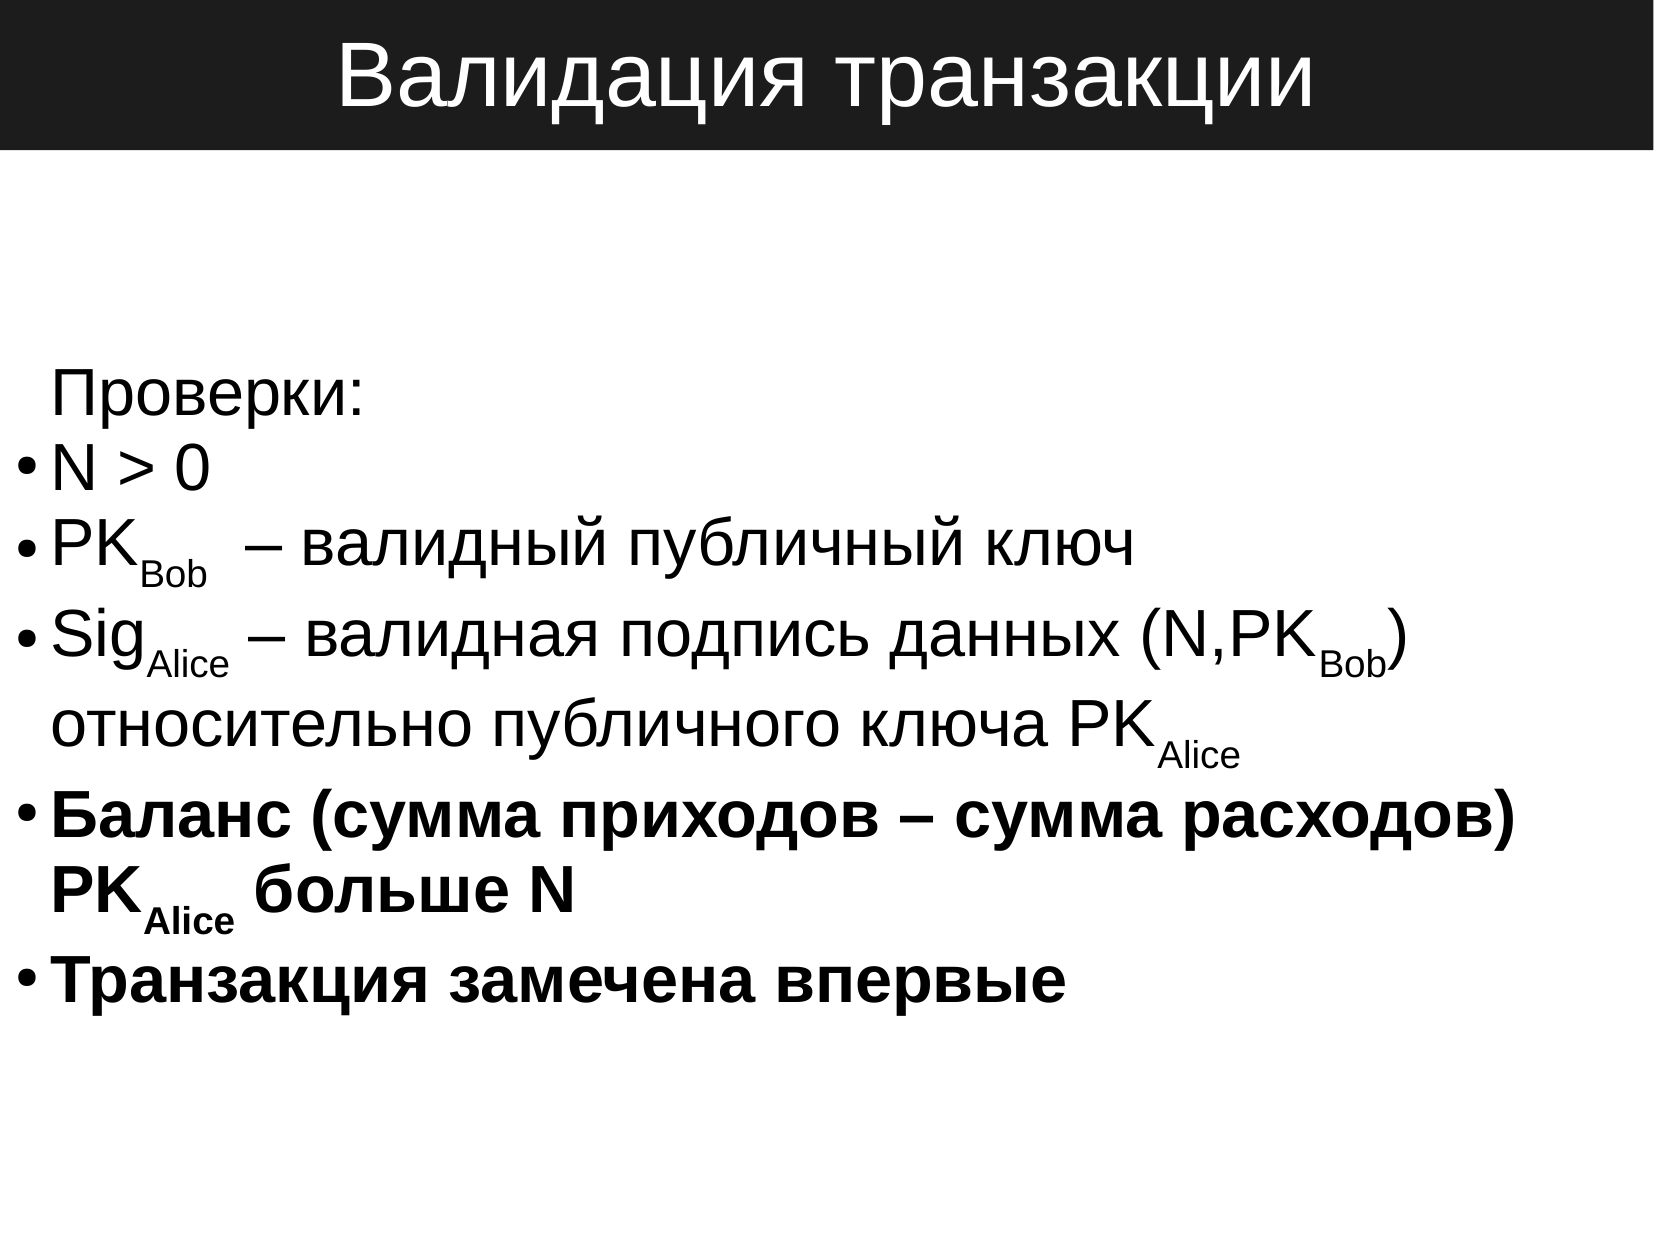

# Валидация транзакции
Проверки:
N > 0
PKBob – валидный публичный ключ
SigAlice – валидная подпись данных (N,PKBob) относительно публичного ключа PKAlice
Баланс (сумма приходов – сумма расходов) PKAlice больше N
Транзакция замечена впервые